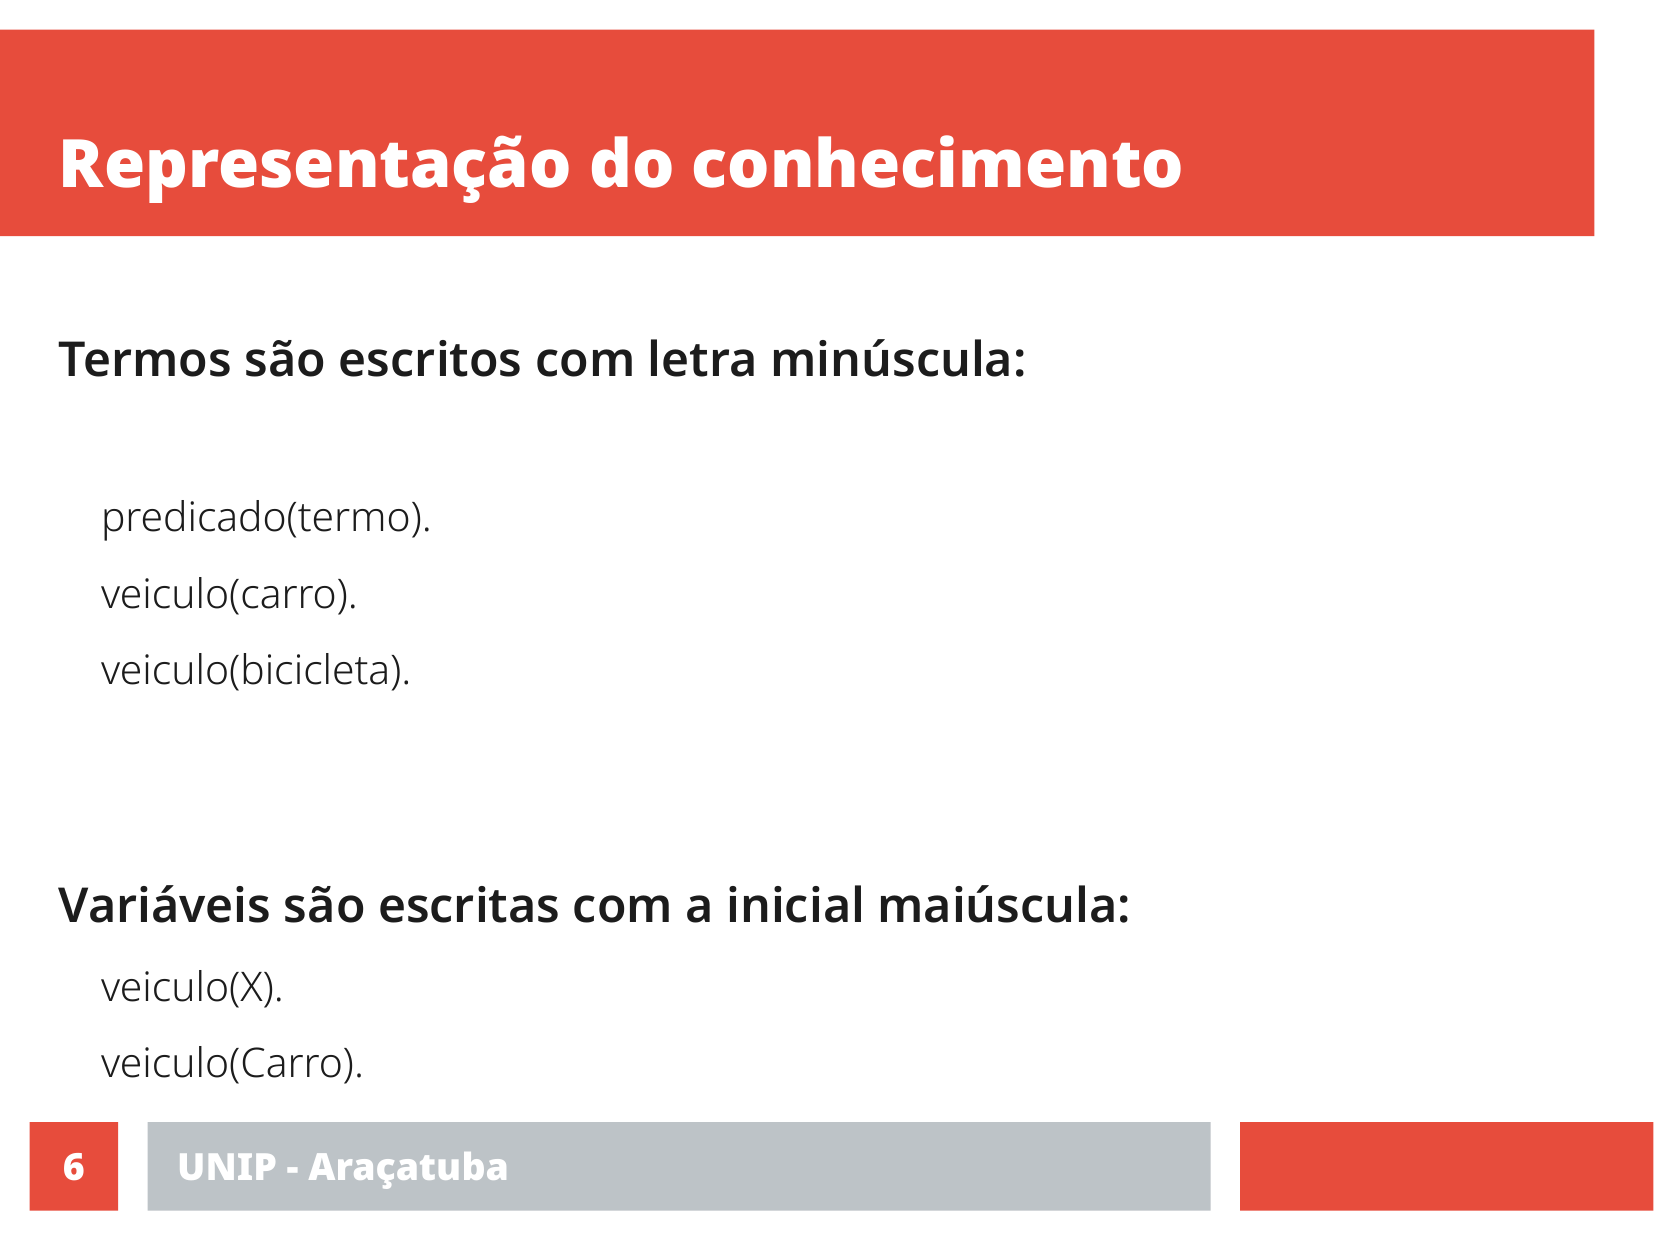

# Representação do conhecimento
Termos são escritos com letra minúscula:
predicado(termo).
veiculo(carro).
veiculo(bicicleta).
Variáveis são escritas com a inicial maiúscula:
veiculo(X).
veiculo(Carro).
6
UNIP - Araçatuba